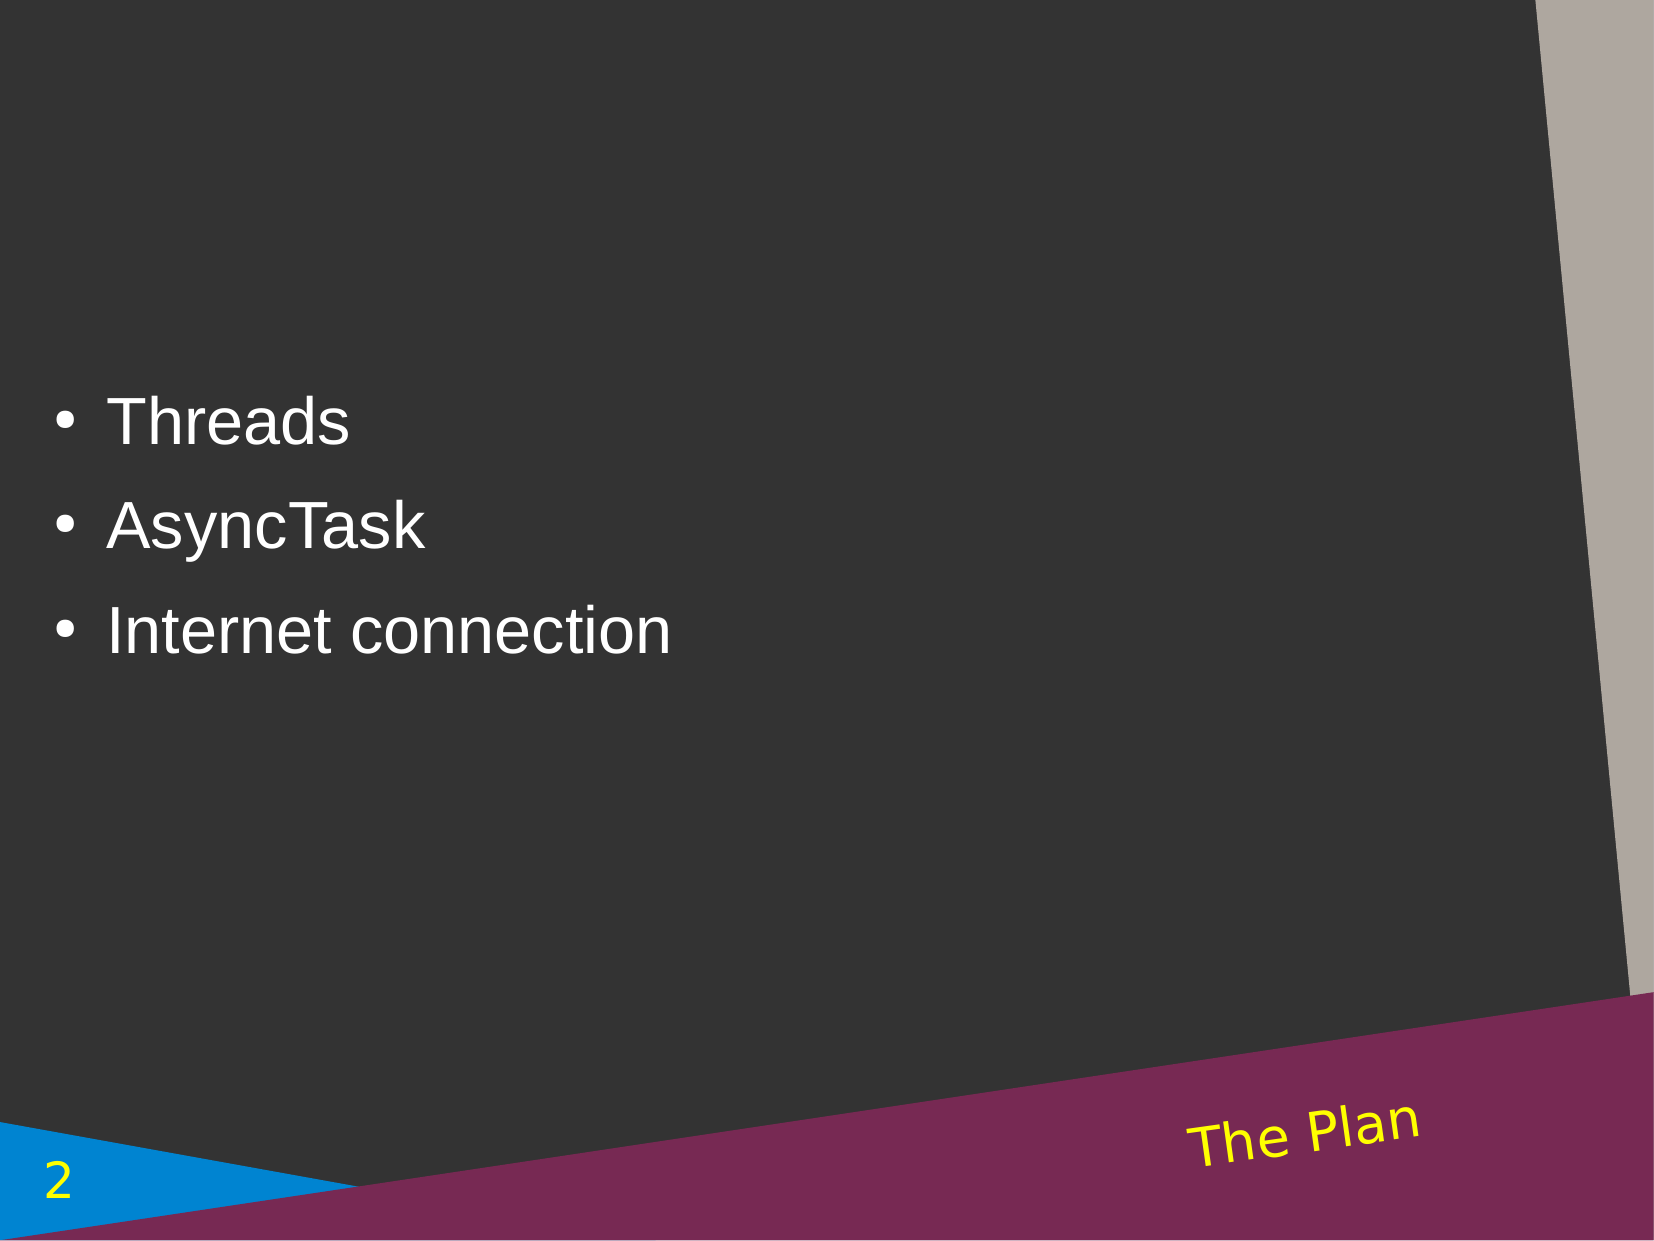

Threads
AsyncTask
Internet connection
# The Plan
2